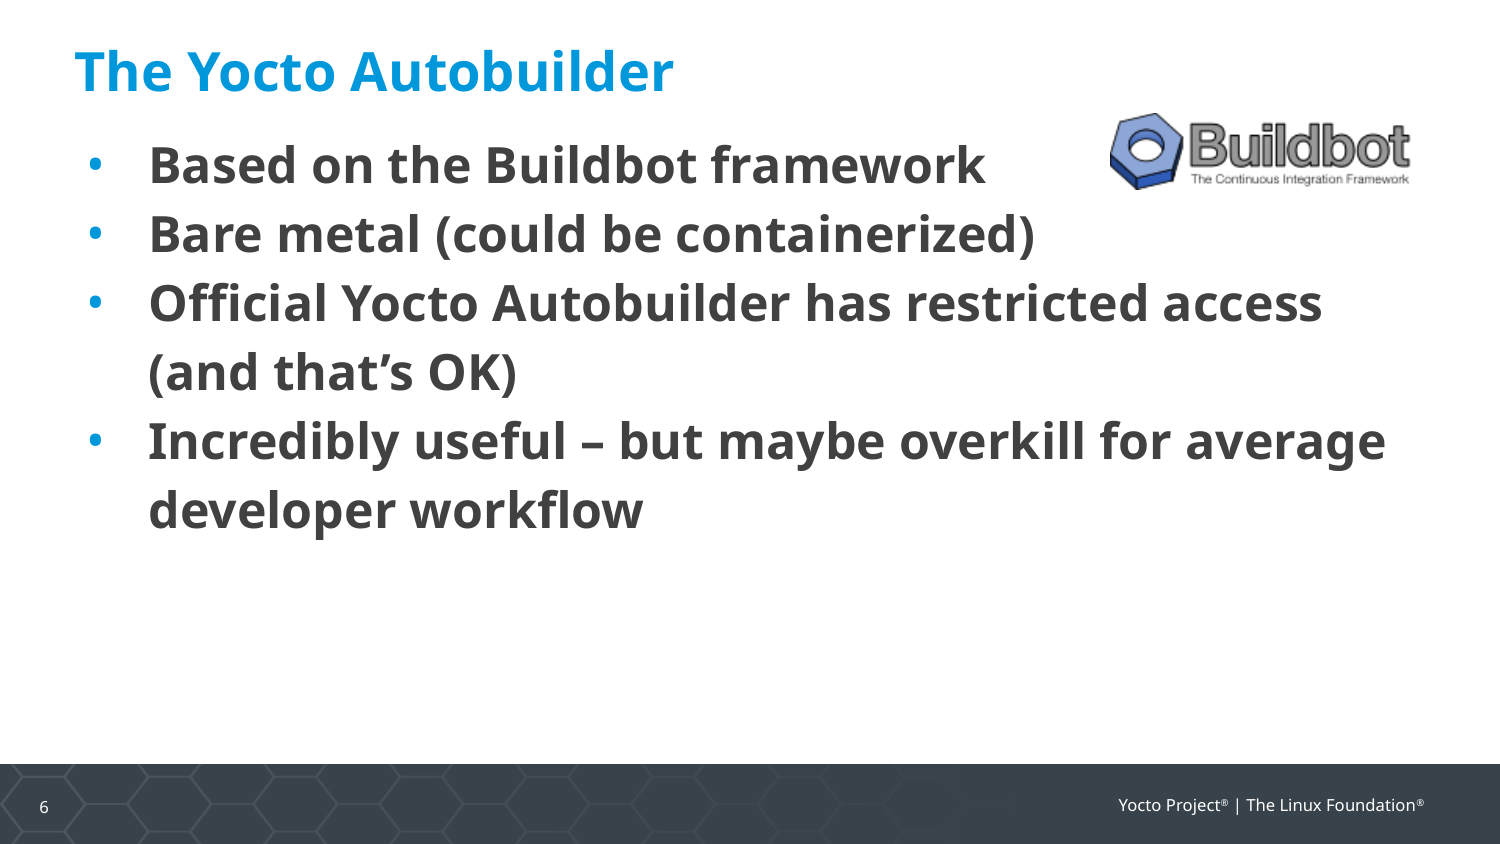

# The Yocto Autobuilder
Based on the Buildbot framework
Bare metal (could be containerized)
Official Yocto Autobuilder has restricted access (and that’s OK)
Incredibly useful – but maybe overkill for average developer workflow